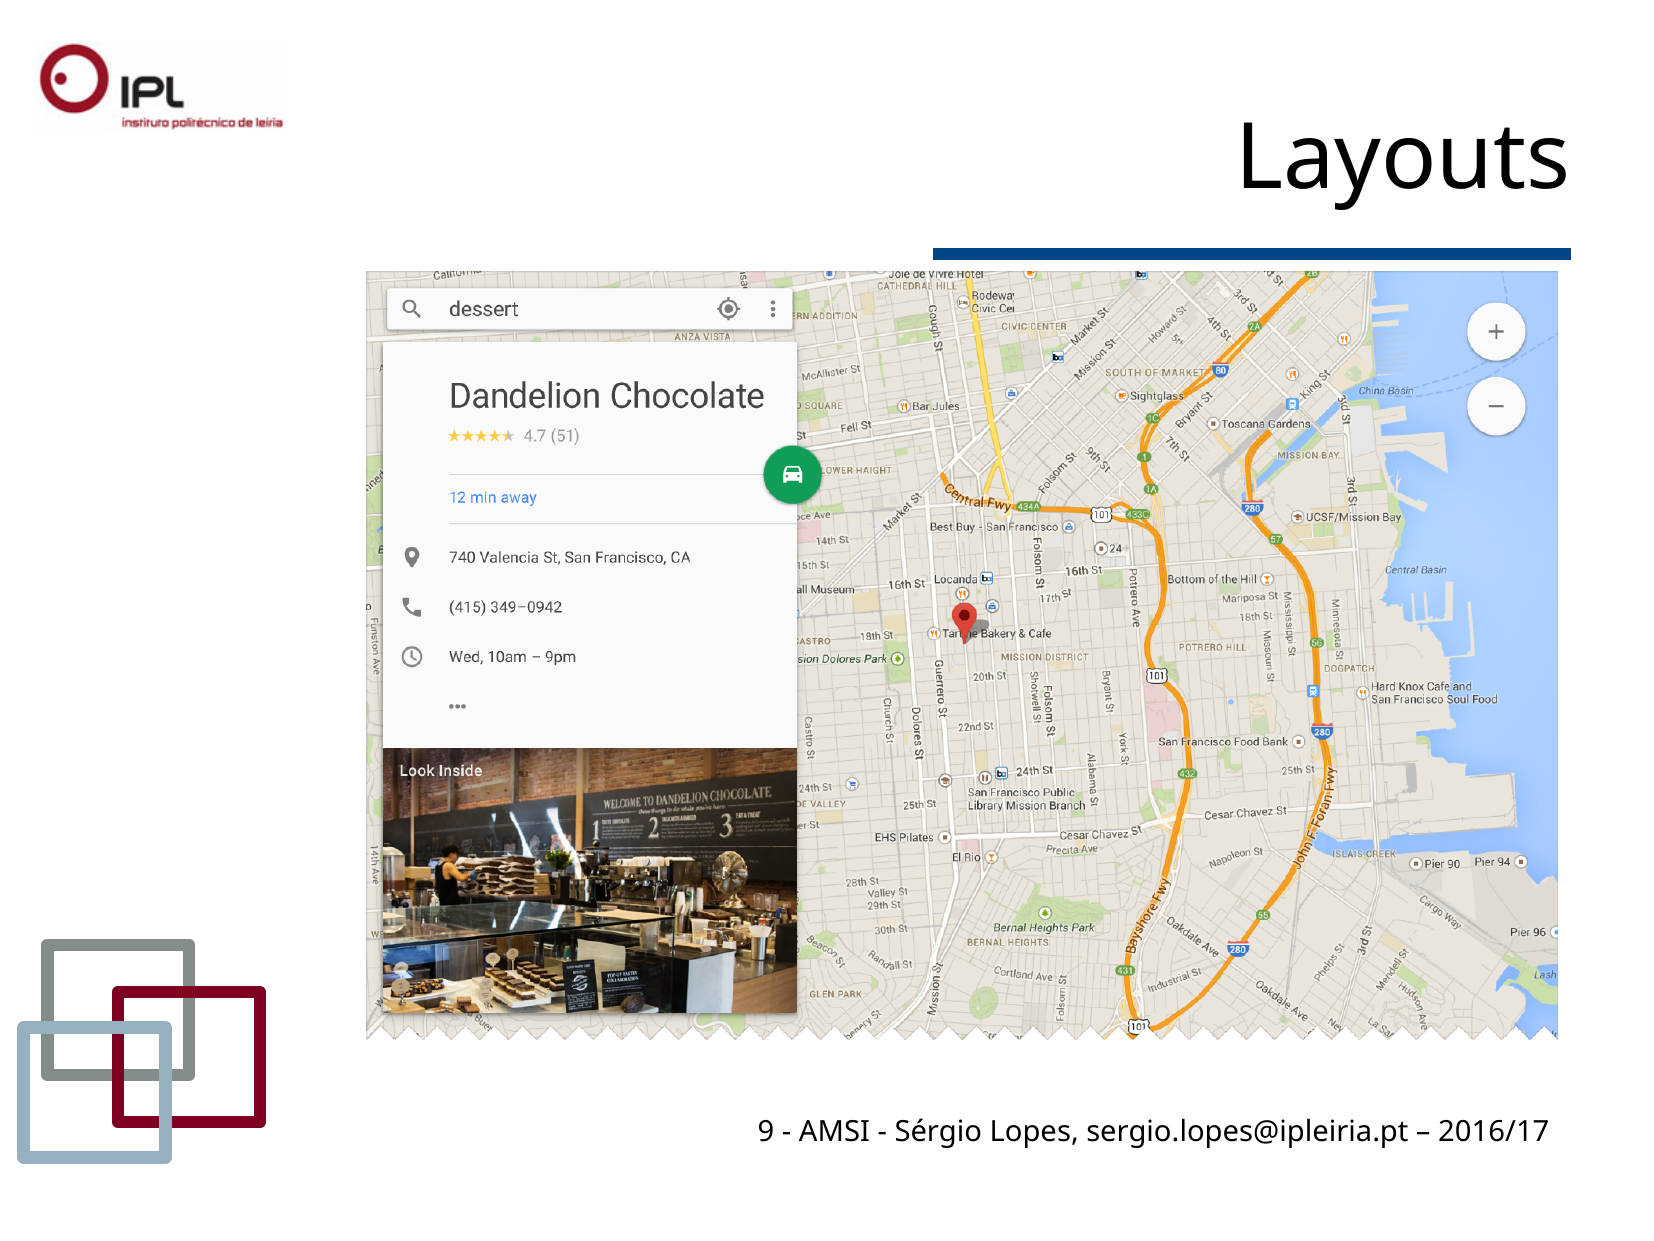

# Layouts
9 - AMSI - Sérgio Lopes, sergio.lopes@ipleiria.pt – 2016/17